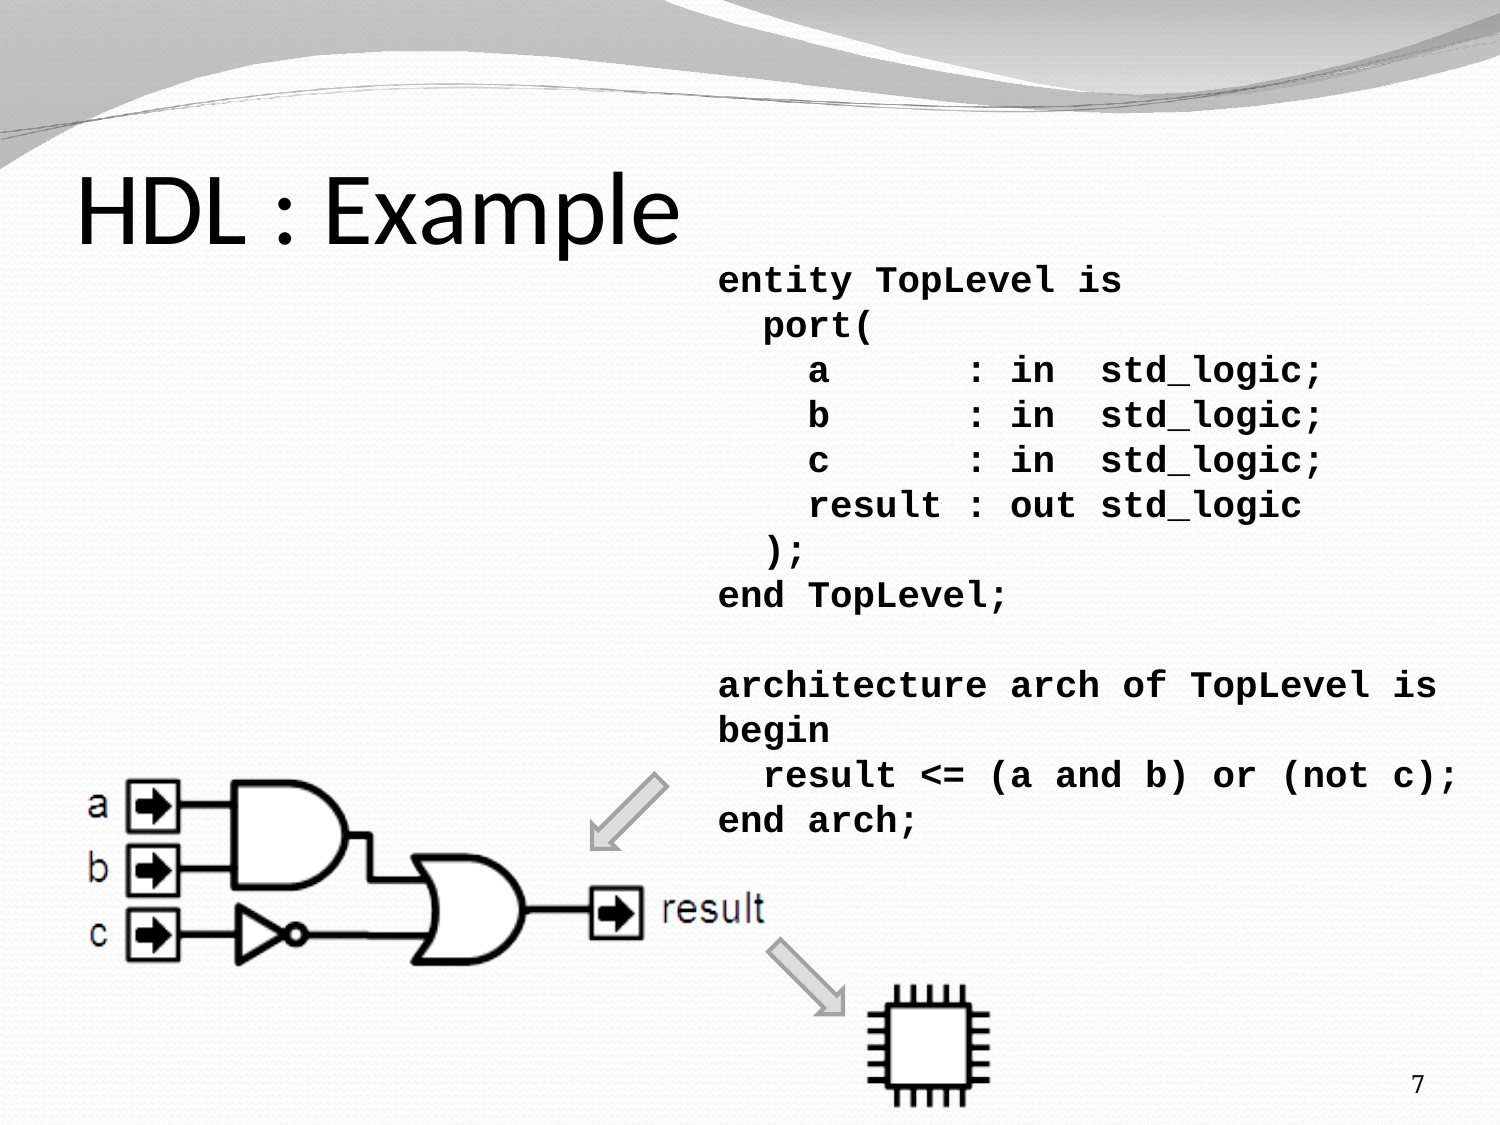

# HDL : Example
entity TopLevel is
 port(
 a : in std_logic;
 b : in std_logic;
 c : in std_logic;
 result : out std_logic
 );
end TopLevel;
architecture arch of TopLevel is
begin
 result <= (a and b) or (not c);
end arch;